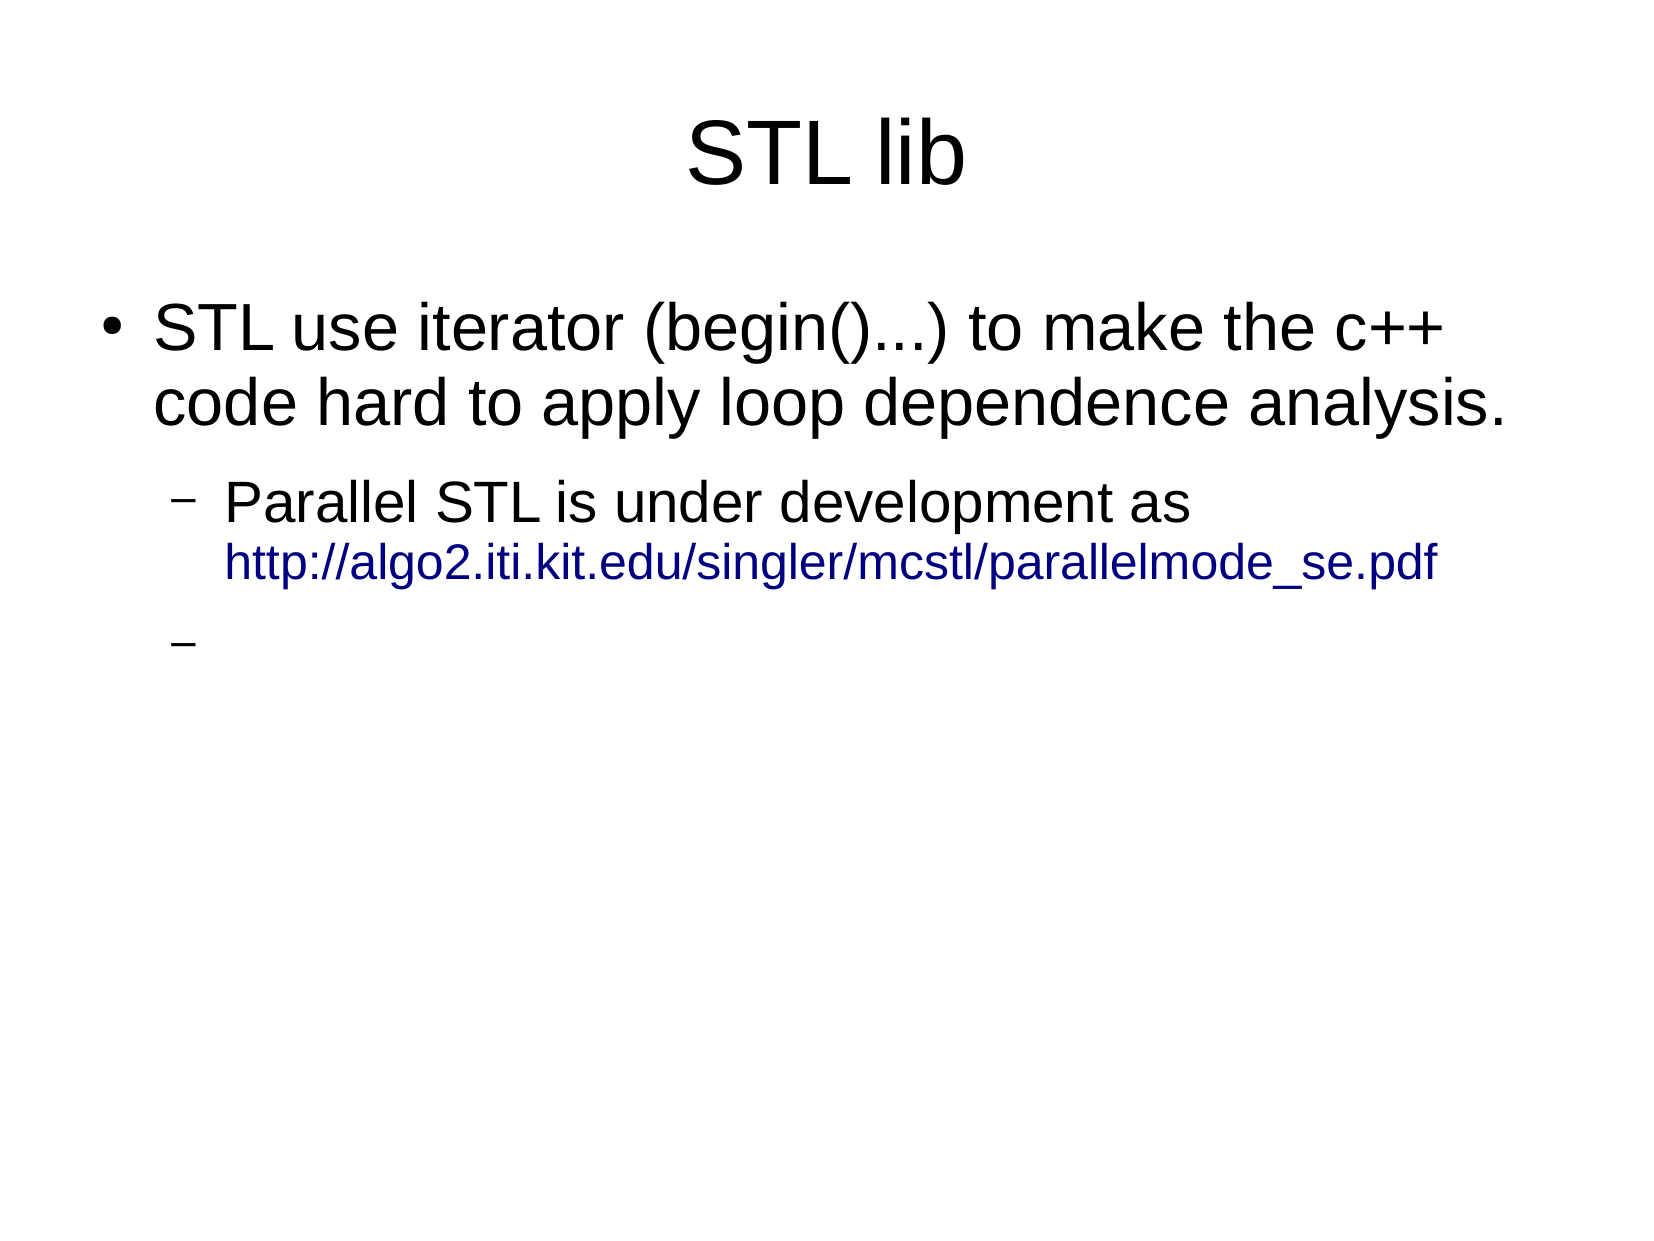

# STL lib
STL use iterator (begin()...) to make the c++ code hard to apply loop dependence analysis.
Parallel STL is under development as http://algo2.iti.kit.edu/singler/mcstl/parallelmode_se.pdf